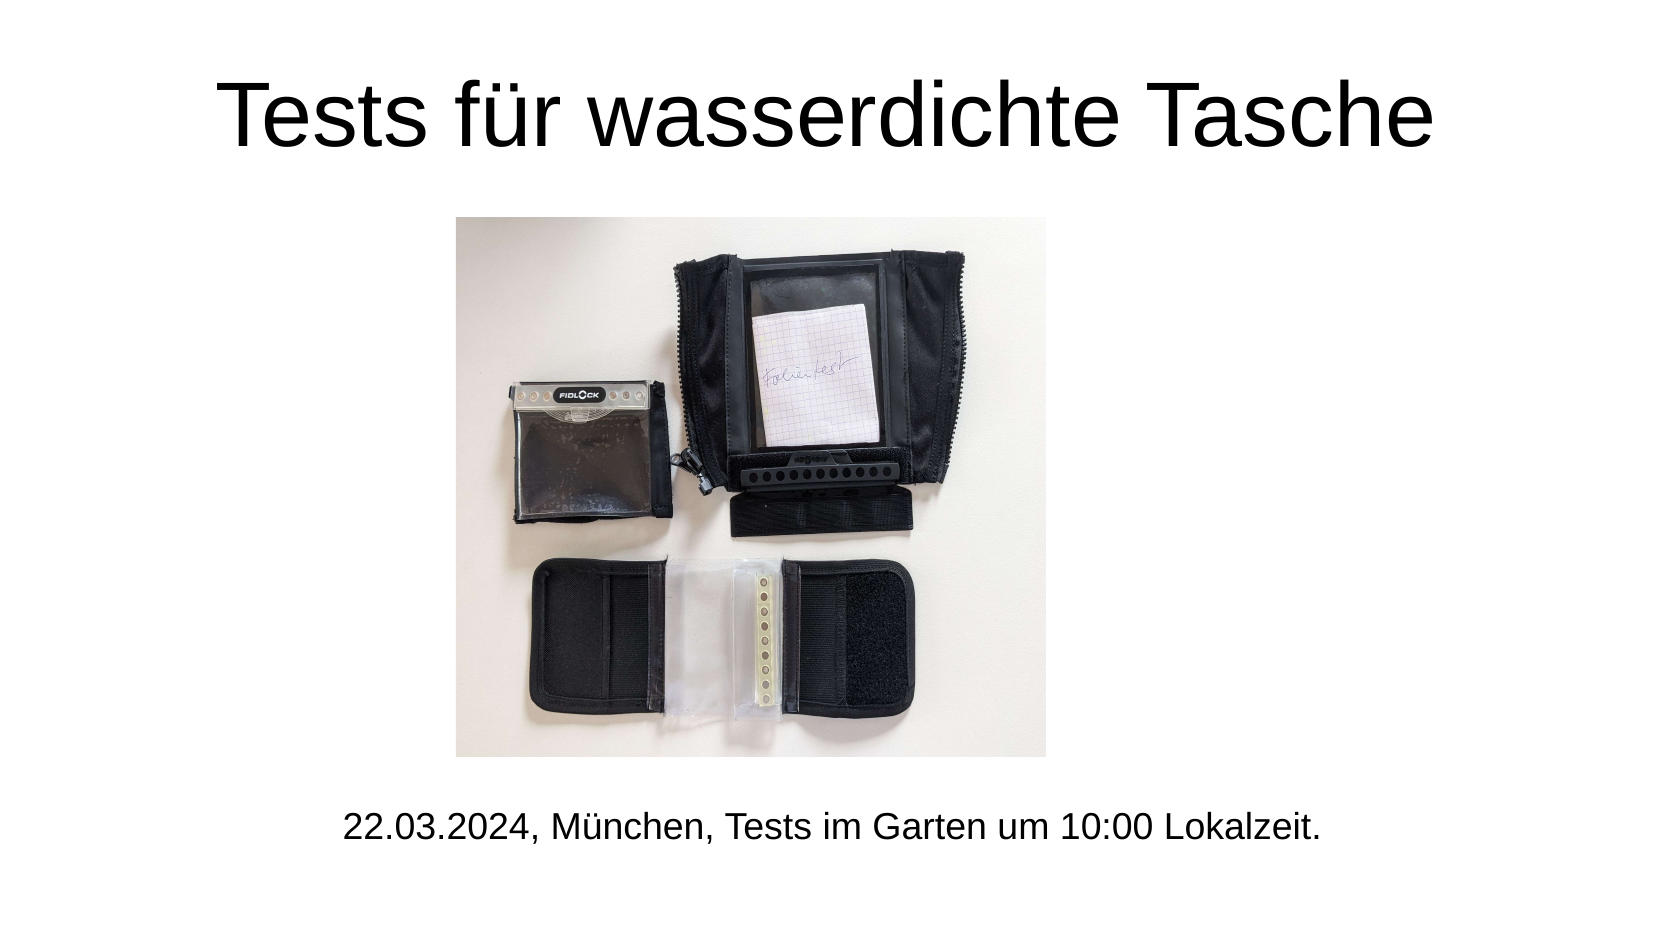

# Tests für wasserdichte Tasche
22.03.2024, München, Tests im Garten um 10:00 Lokalzeit.